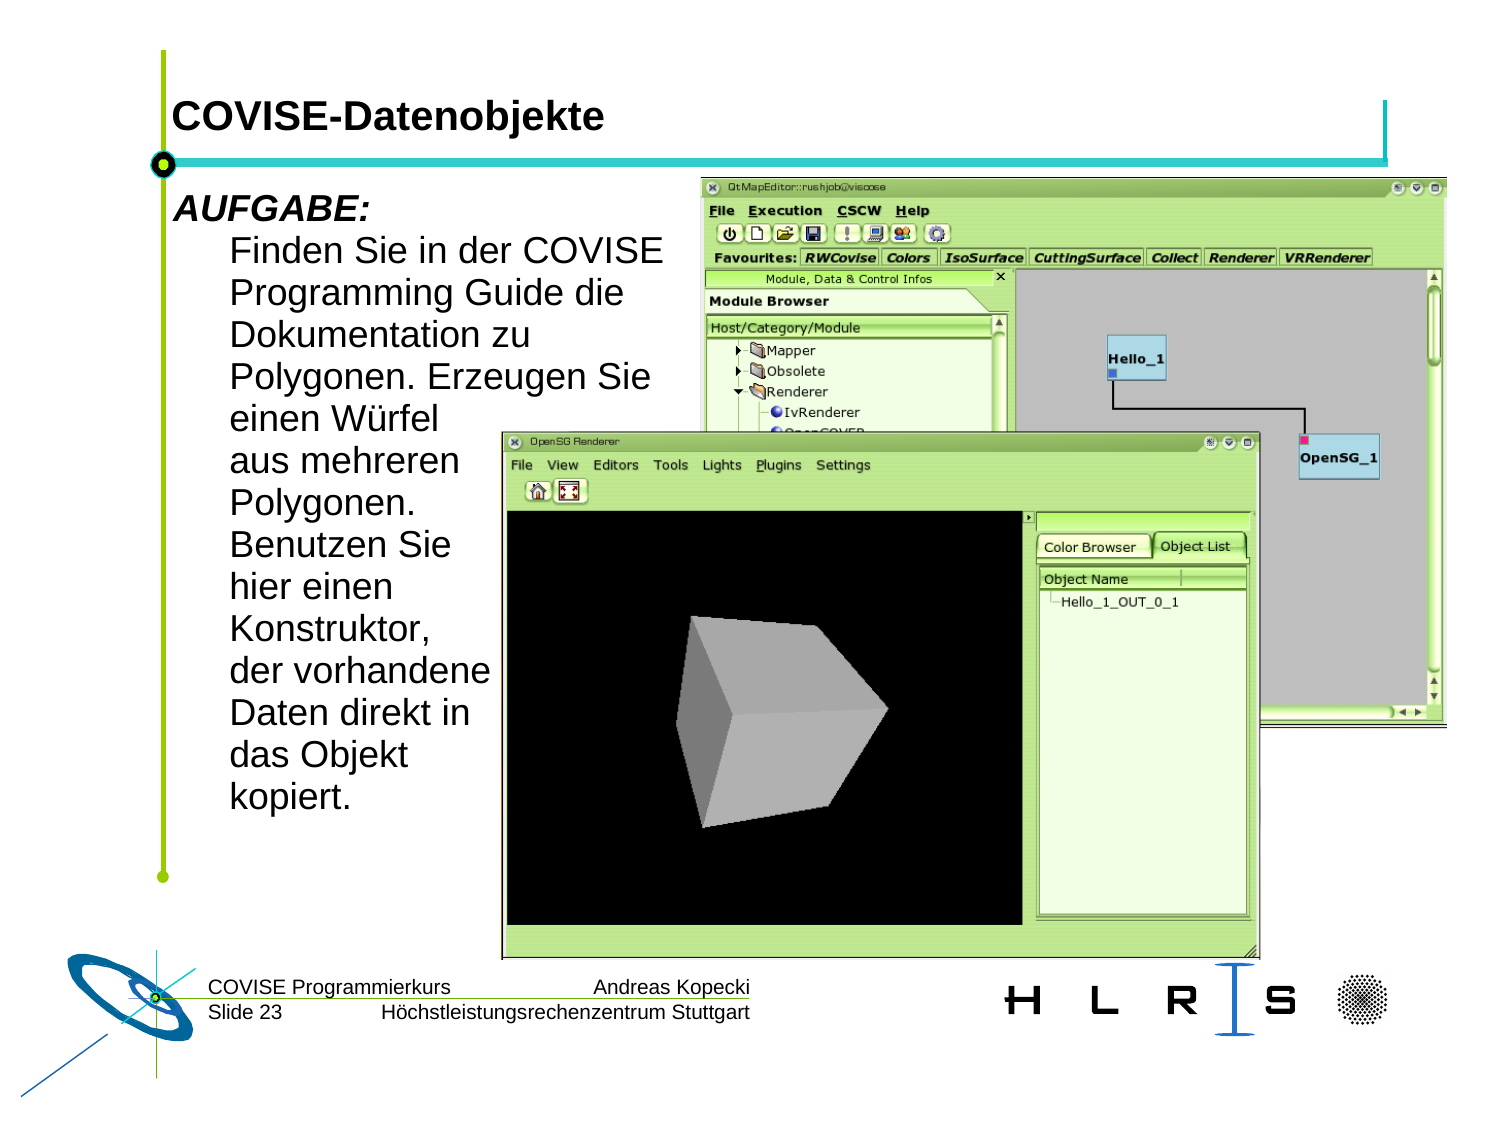

# COVISE-Datenobjekte
AUFGABE:
Finden Sie in der COVISE
Programming Guide die
Dokumentation zu
Polygonen. Erzeugen Sie
einen Würfel
aus mehreren
Polygonen.
Benutzen Sie
hier einen
Konstruktor,
der vorhandene
Daten direkt in
das Objekt
kopiert.
COVISE Programmierkurs
23